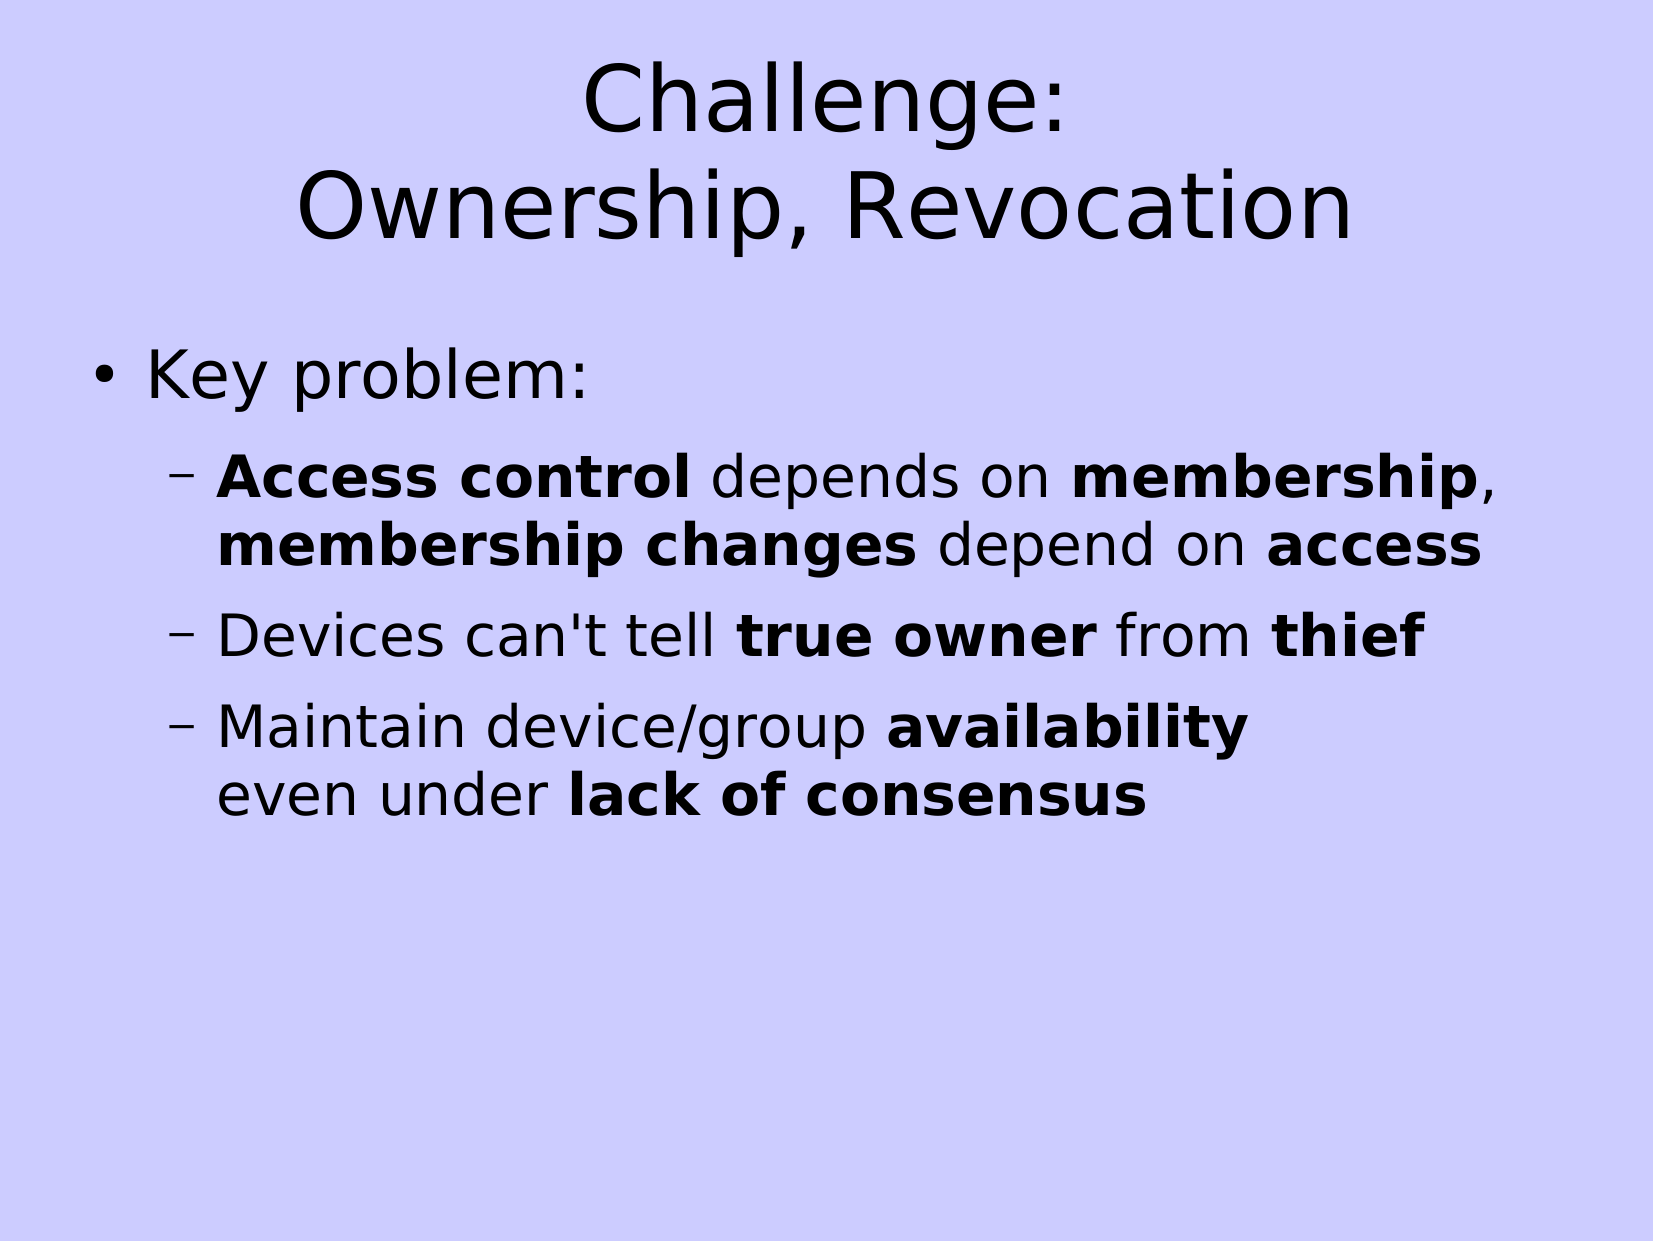

# Challenge: Ownership, Revocation
Key problem:
Access control depends on membership,
membership changes depend on access
Devices can't tell true owner from thief
Maintain device/group availability
even under lack of consensus